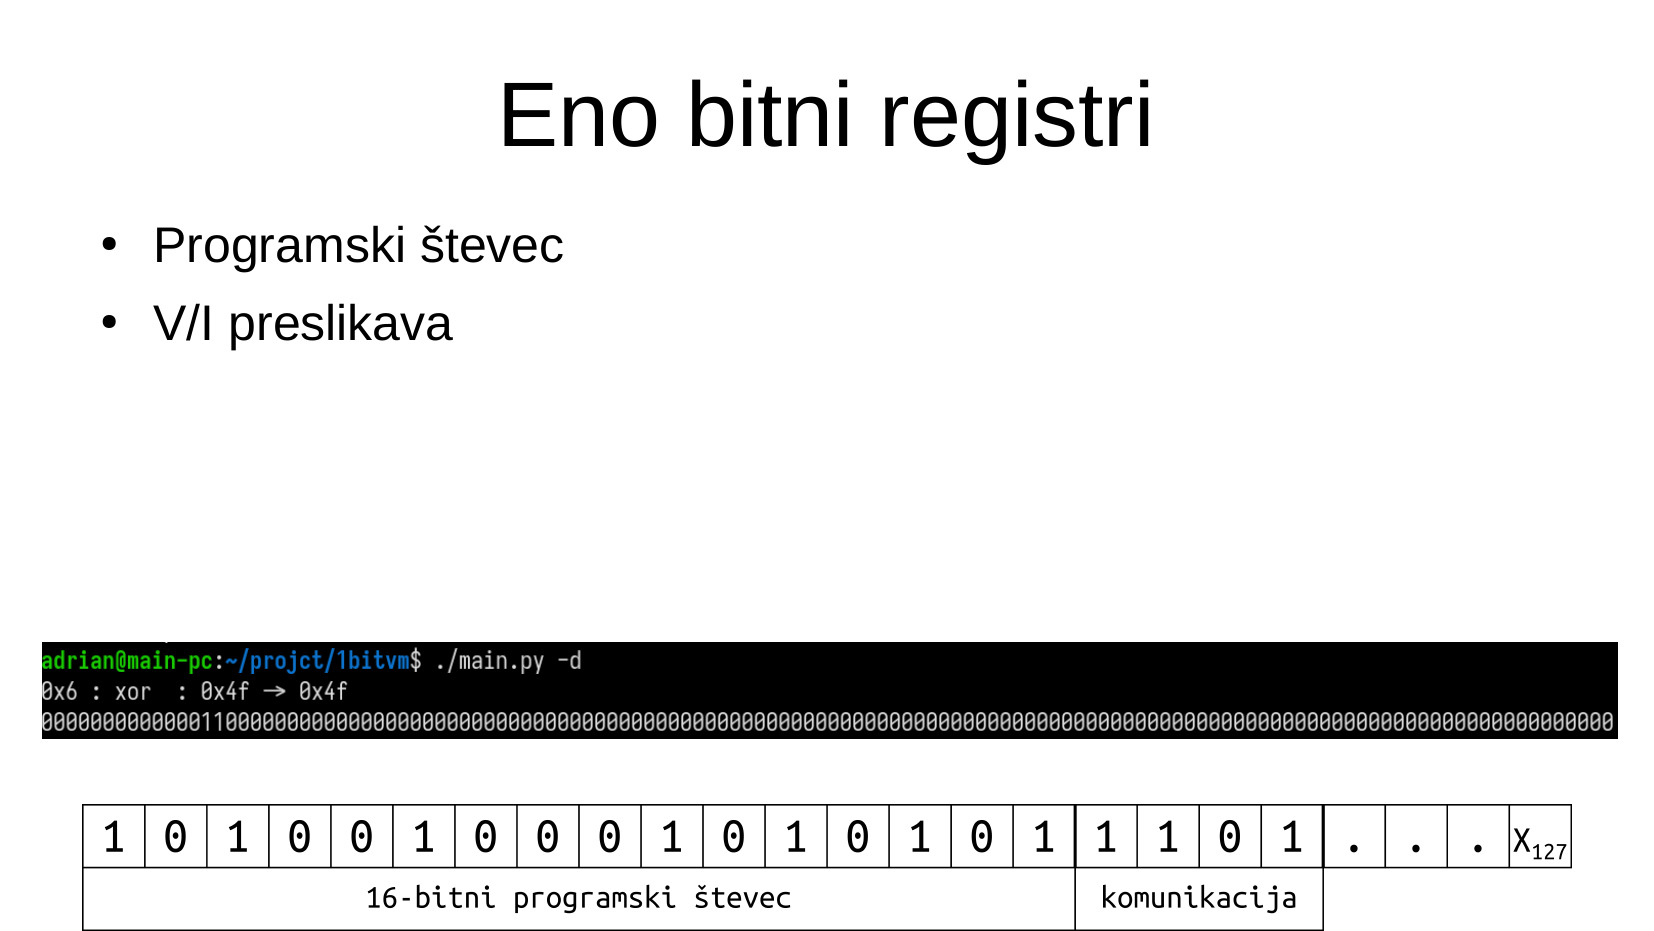

# Eno bitni registri
Programski števec
V/I preslikava